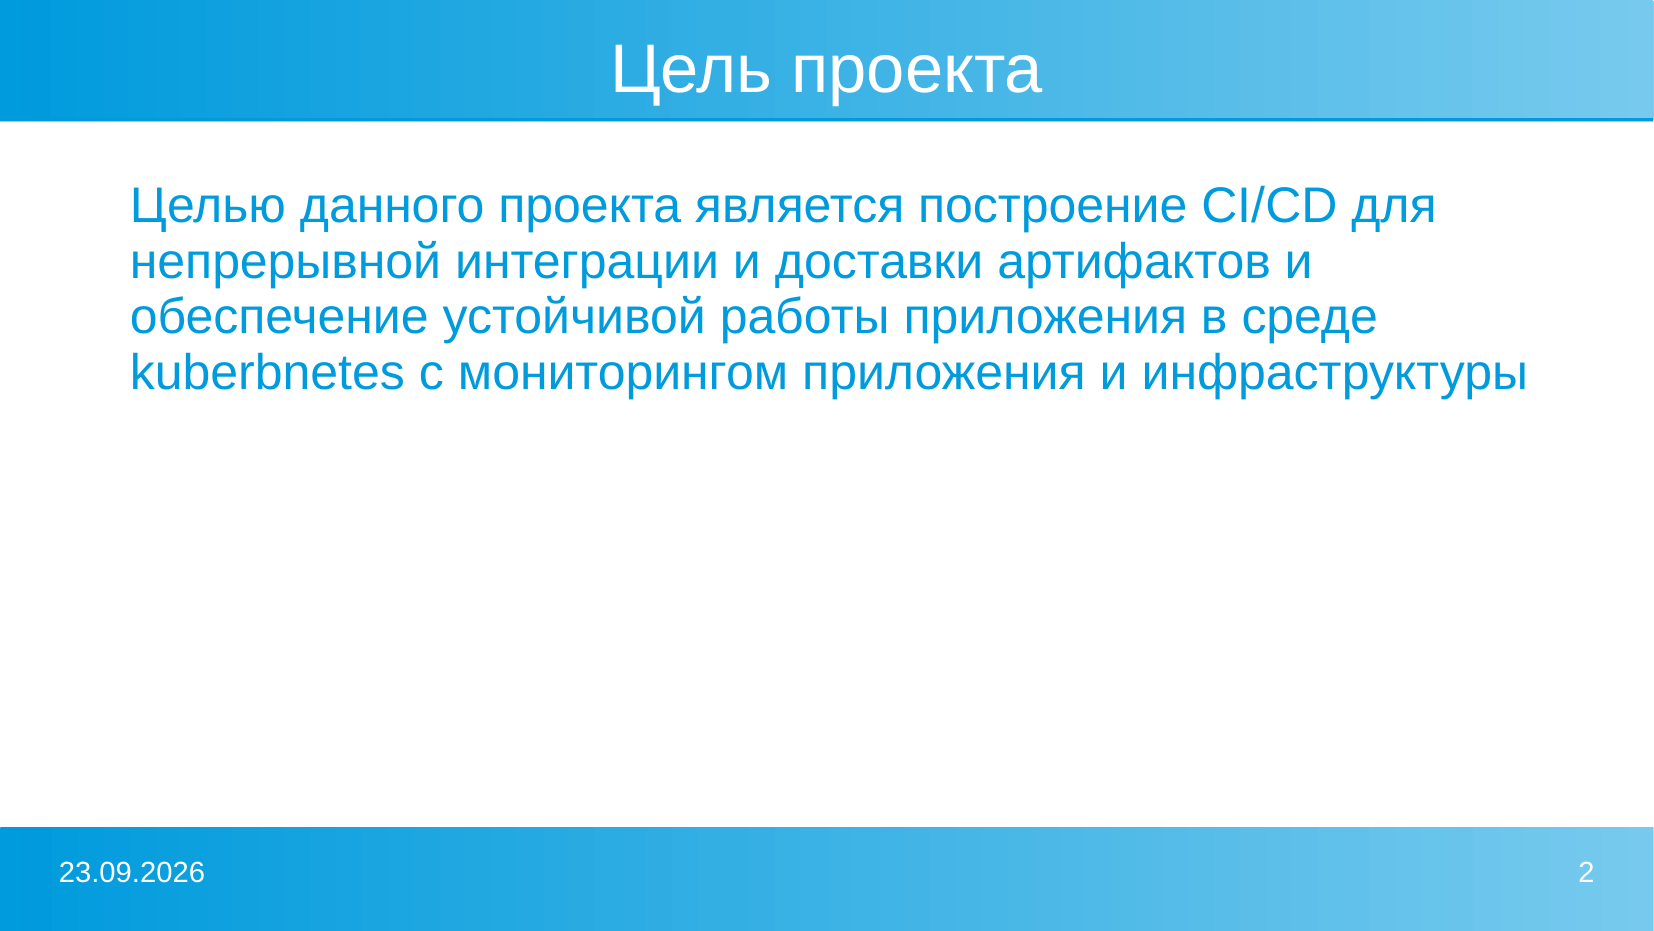

# Цель проекта
Целью данного проекта является построение CI/CD для непрерывной интеграции и доставки артифактов и обеспечение устойчивой работы приложения в среде kuberbnetes с мониторингом приложения и инфраструктуры
2